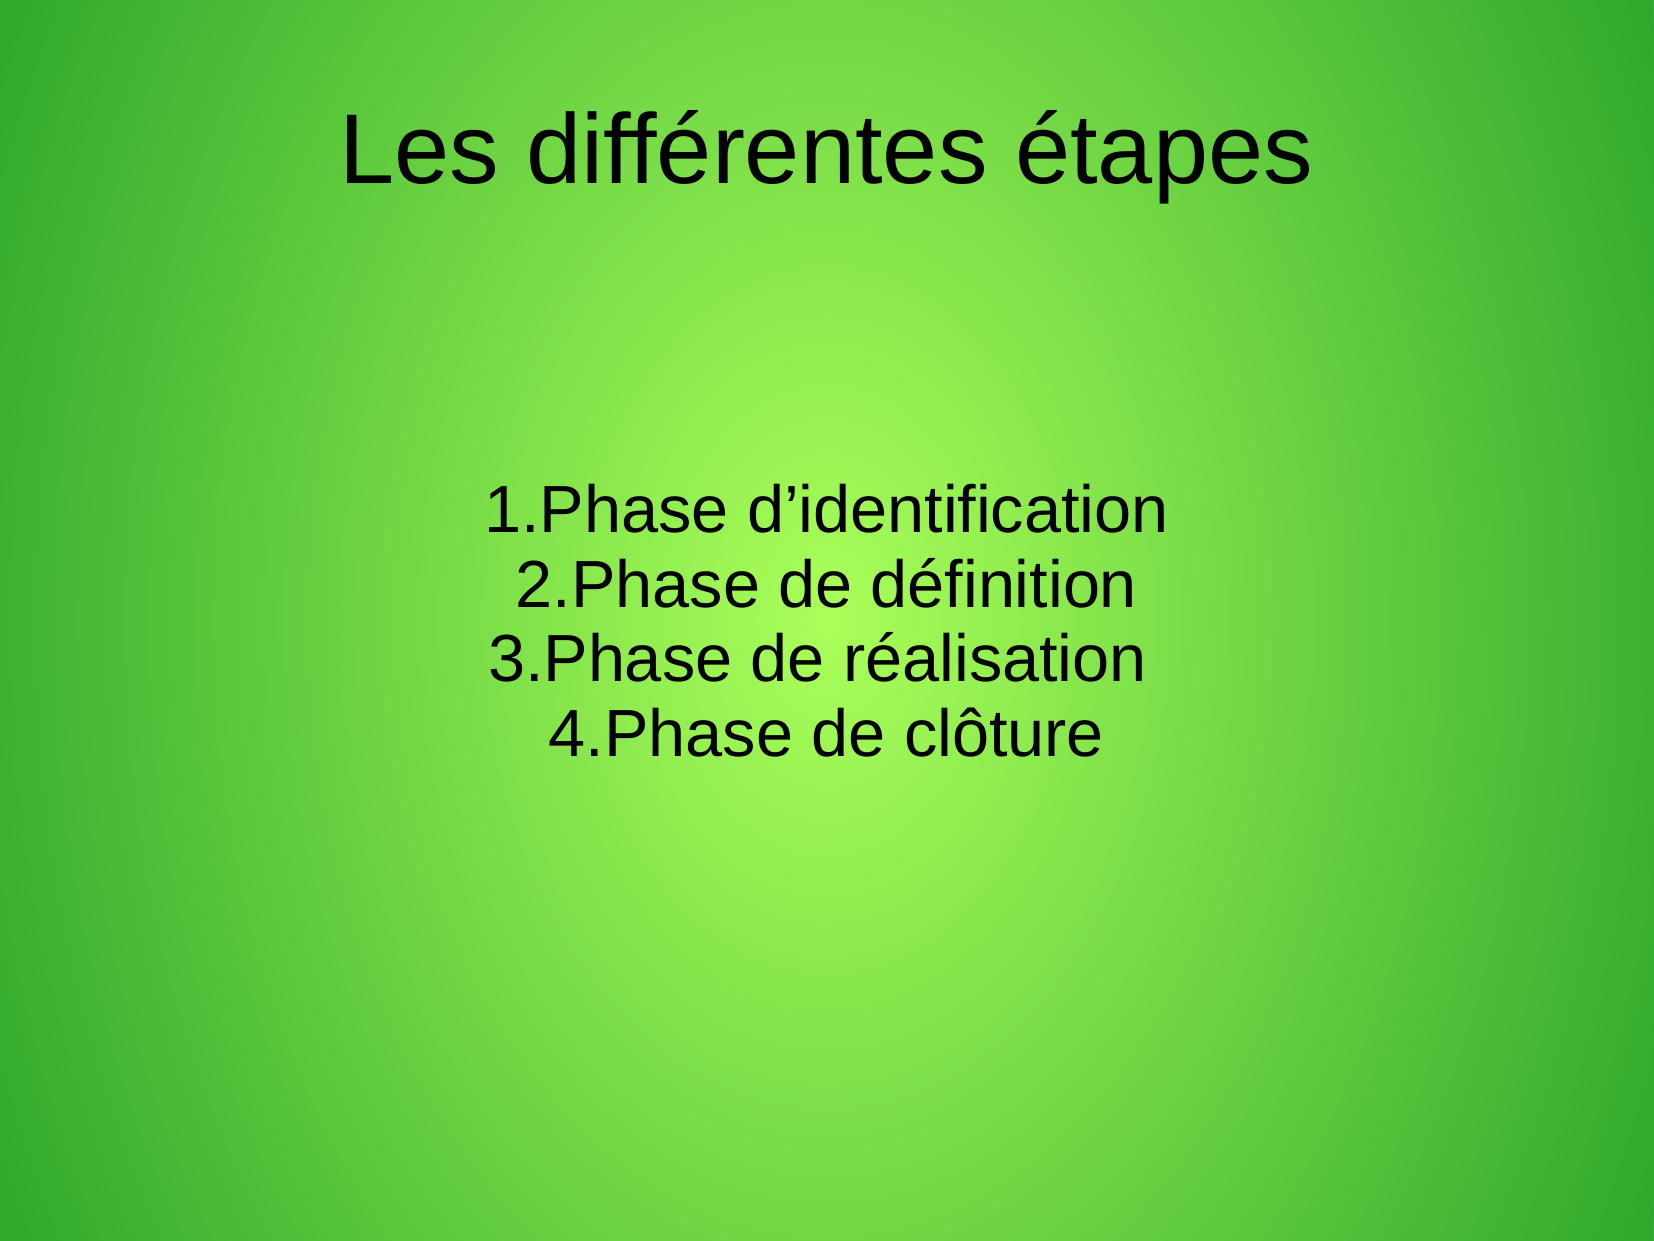

# Les différentes étapes
1.Phase d’identification
2.Phase de définition
3.Phase de réalisation
4.Phase de clôture